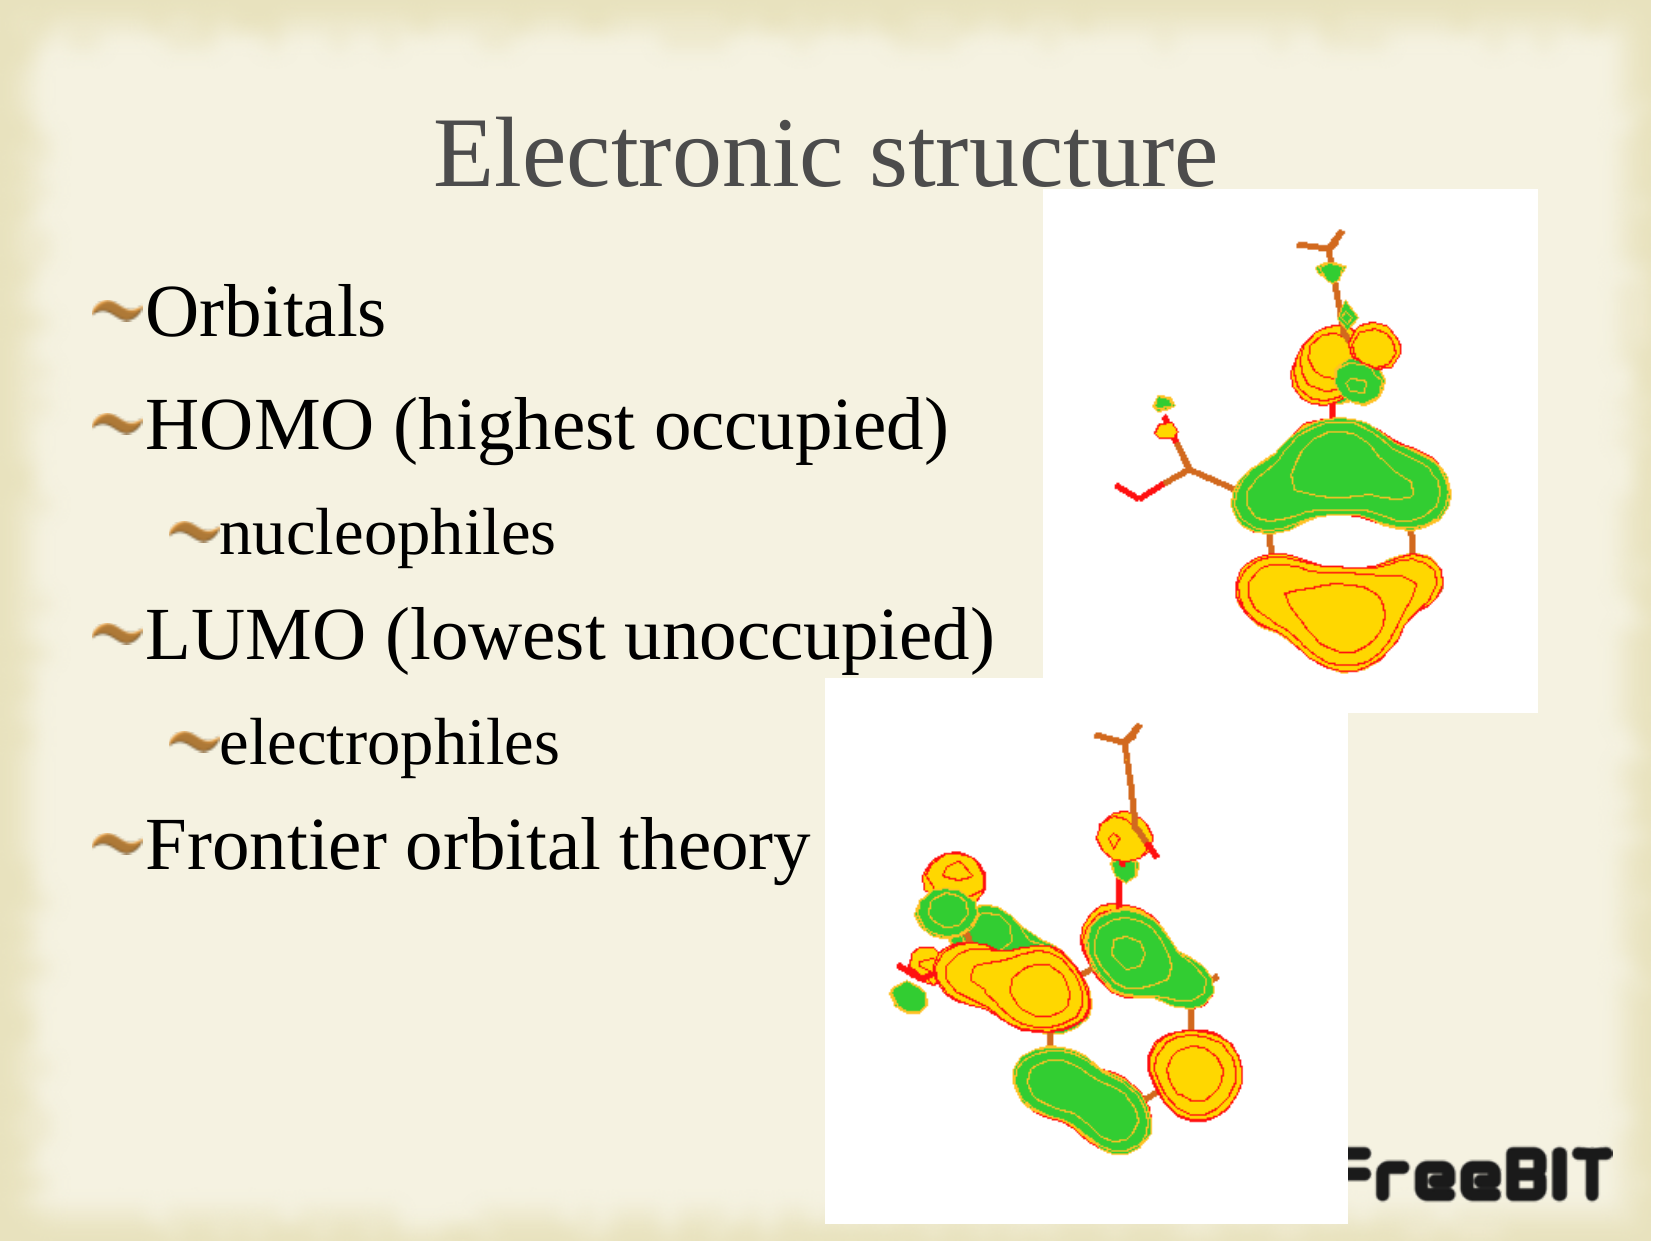

# Electronic structure
Orbitals
HOMO (highest occupied)
nucleophiles
LUMO (lowest unoccupied)
electrophiles
Frontier orbital theory